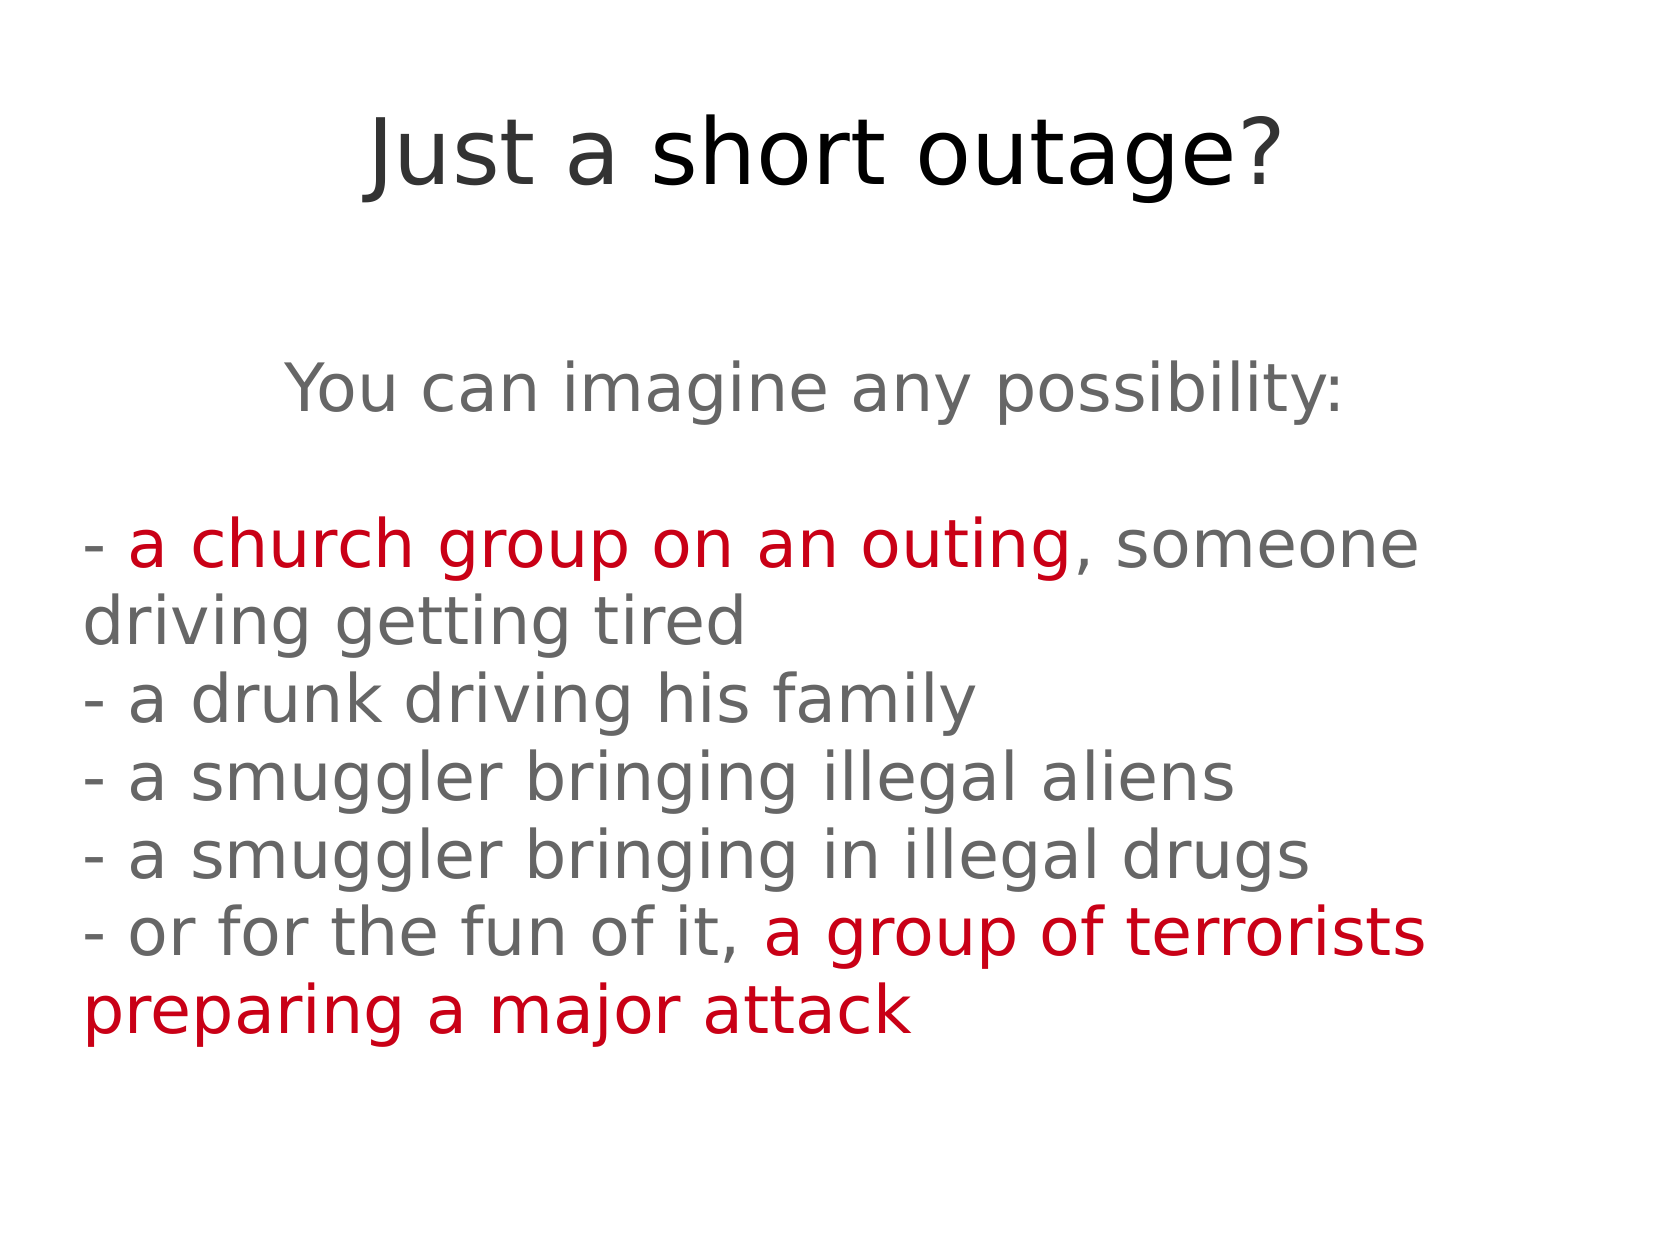

# Just a short outage?
You can imagine any possibility:
- a church group on an outing, someone driving getting tired
- a drunk driving his family
- a smuggler bringing illegal aliens
- a smuggler bringing in illegal drugs
- or for the fun of it, a group of terrorists preparing a major attack